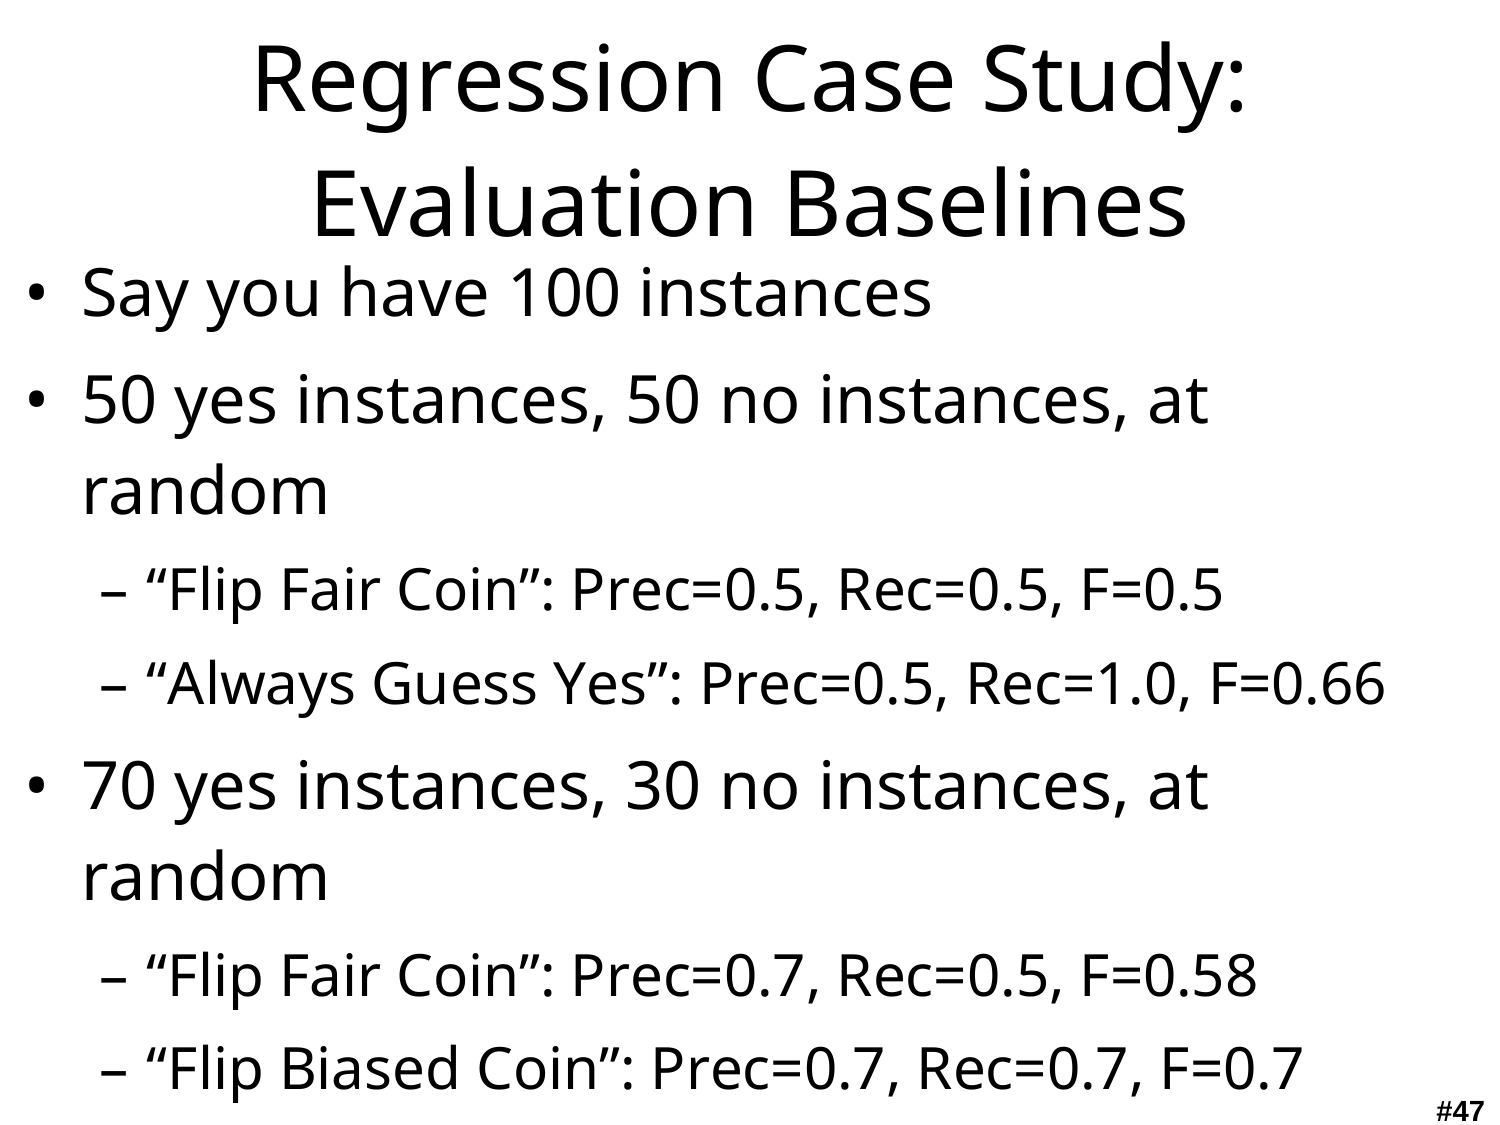

# Regression Case Study: Evaluation Baselines
Say you have 100 instances
50 yes instances, 50 no instances, at random
“Flip Fair Coin”: Prec=0.5, Rec=0.5, F=0.5
“Always Guess Yes”: Prec=0.5, Rec=1.0, F=0.66
70 yes instances, 30 no instances, at random
“Flip Fair Coin”: Prec=0.7, Rec=0.5, F=0.58
“Flip Biased Coin”: Prec=0.7, Rec=0.7, F=0.7
“Always Guess Yes”: Prec=0.7, Rec=1.0, F=0.82
May want to subsample to 50-50 split for evaluation purposes
47